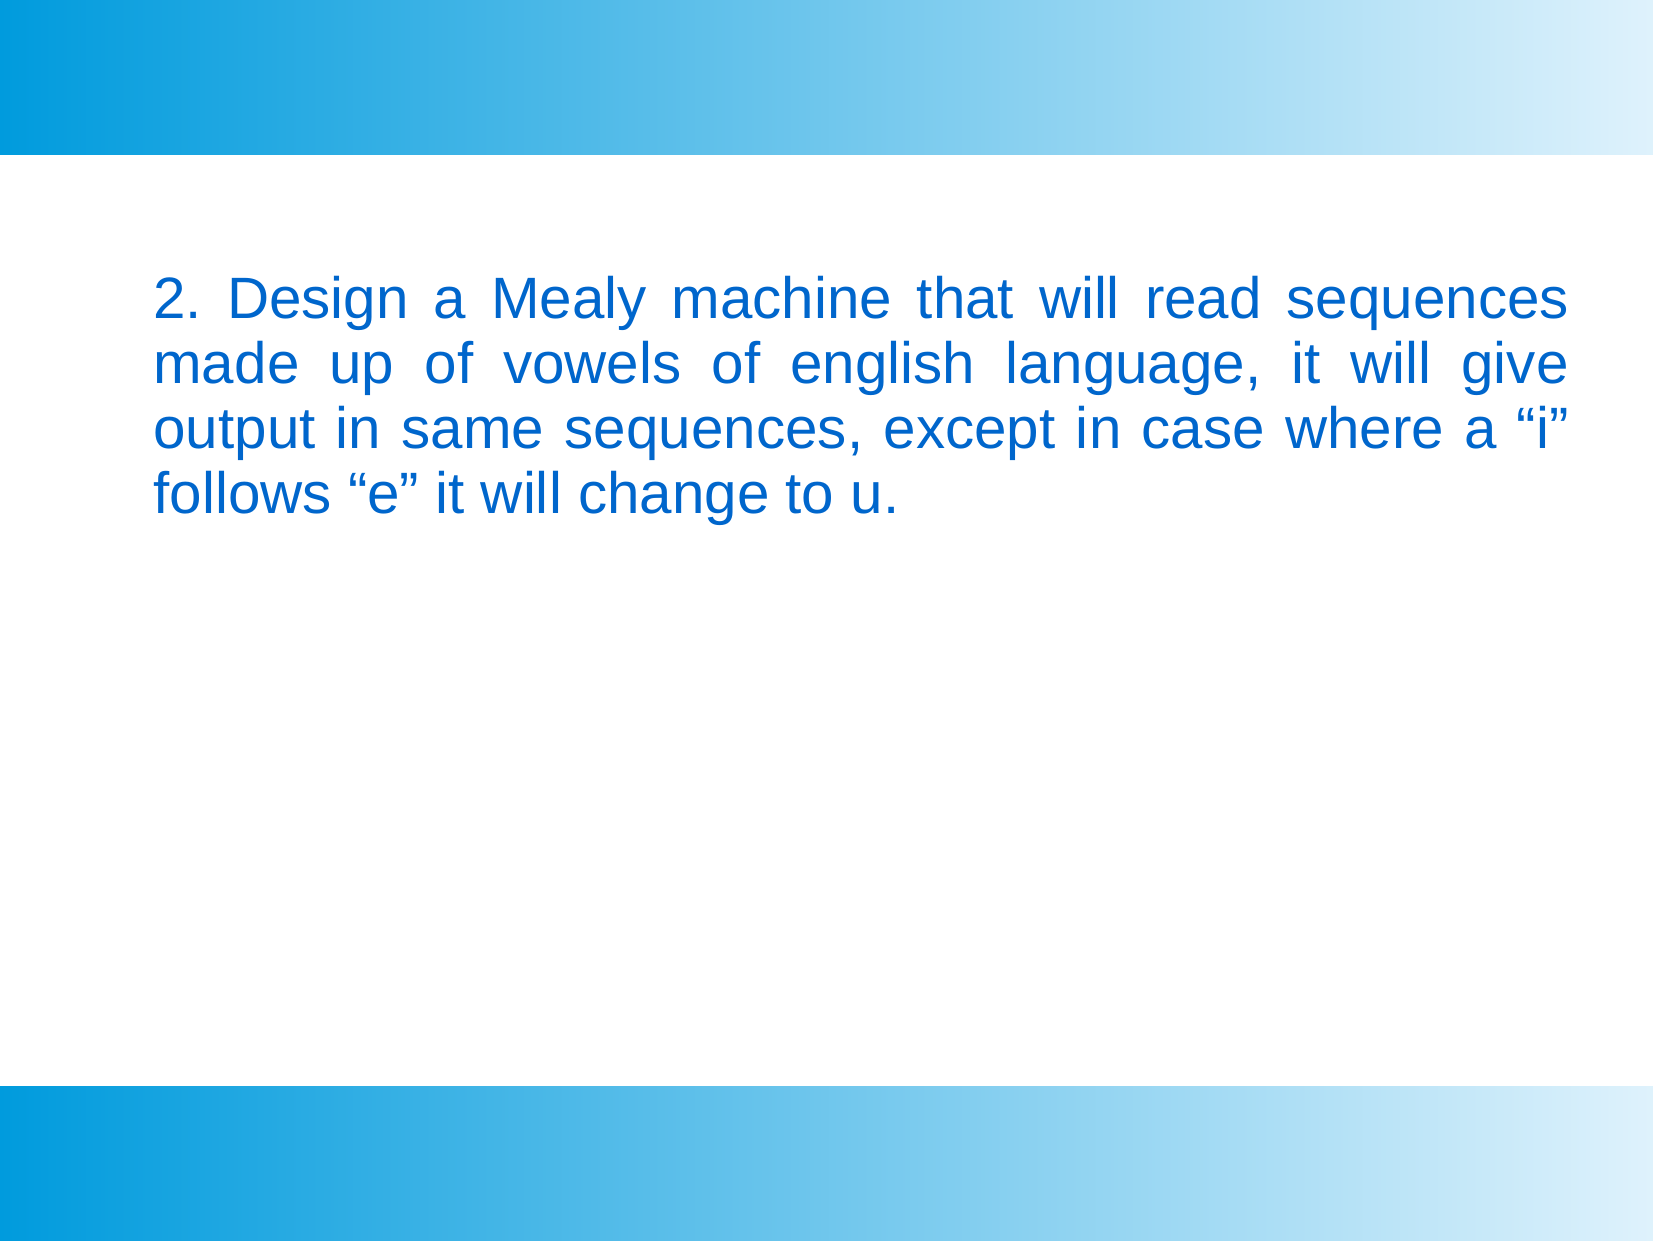

# 2. Design a Mealy machine that will read sequences made up of vowels of english language, it will give output in same sequences, except in case where a “i” follows “e” it will change to u.